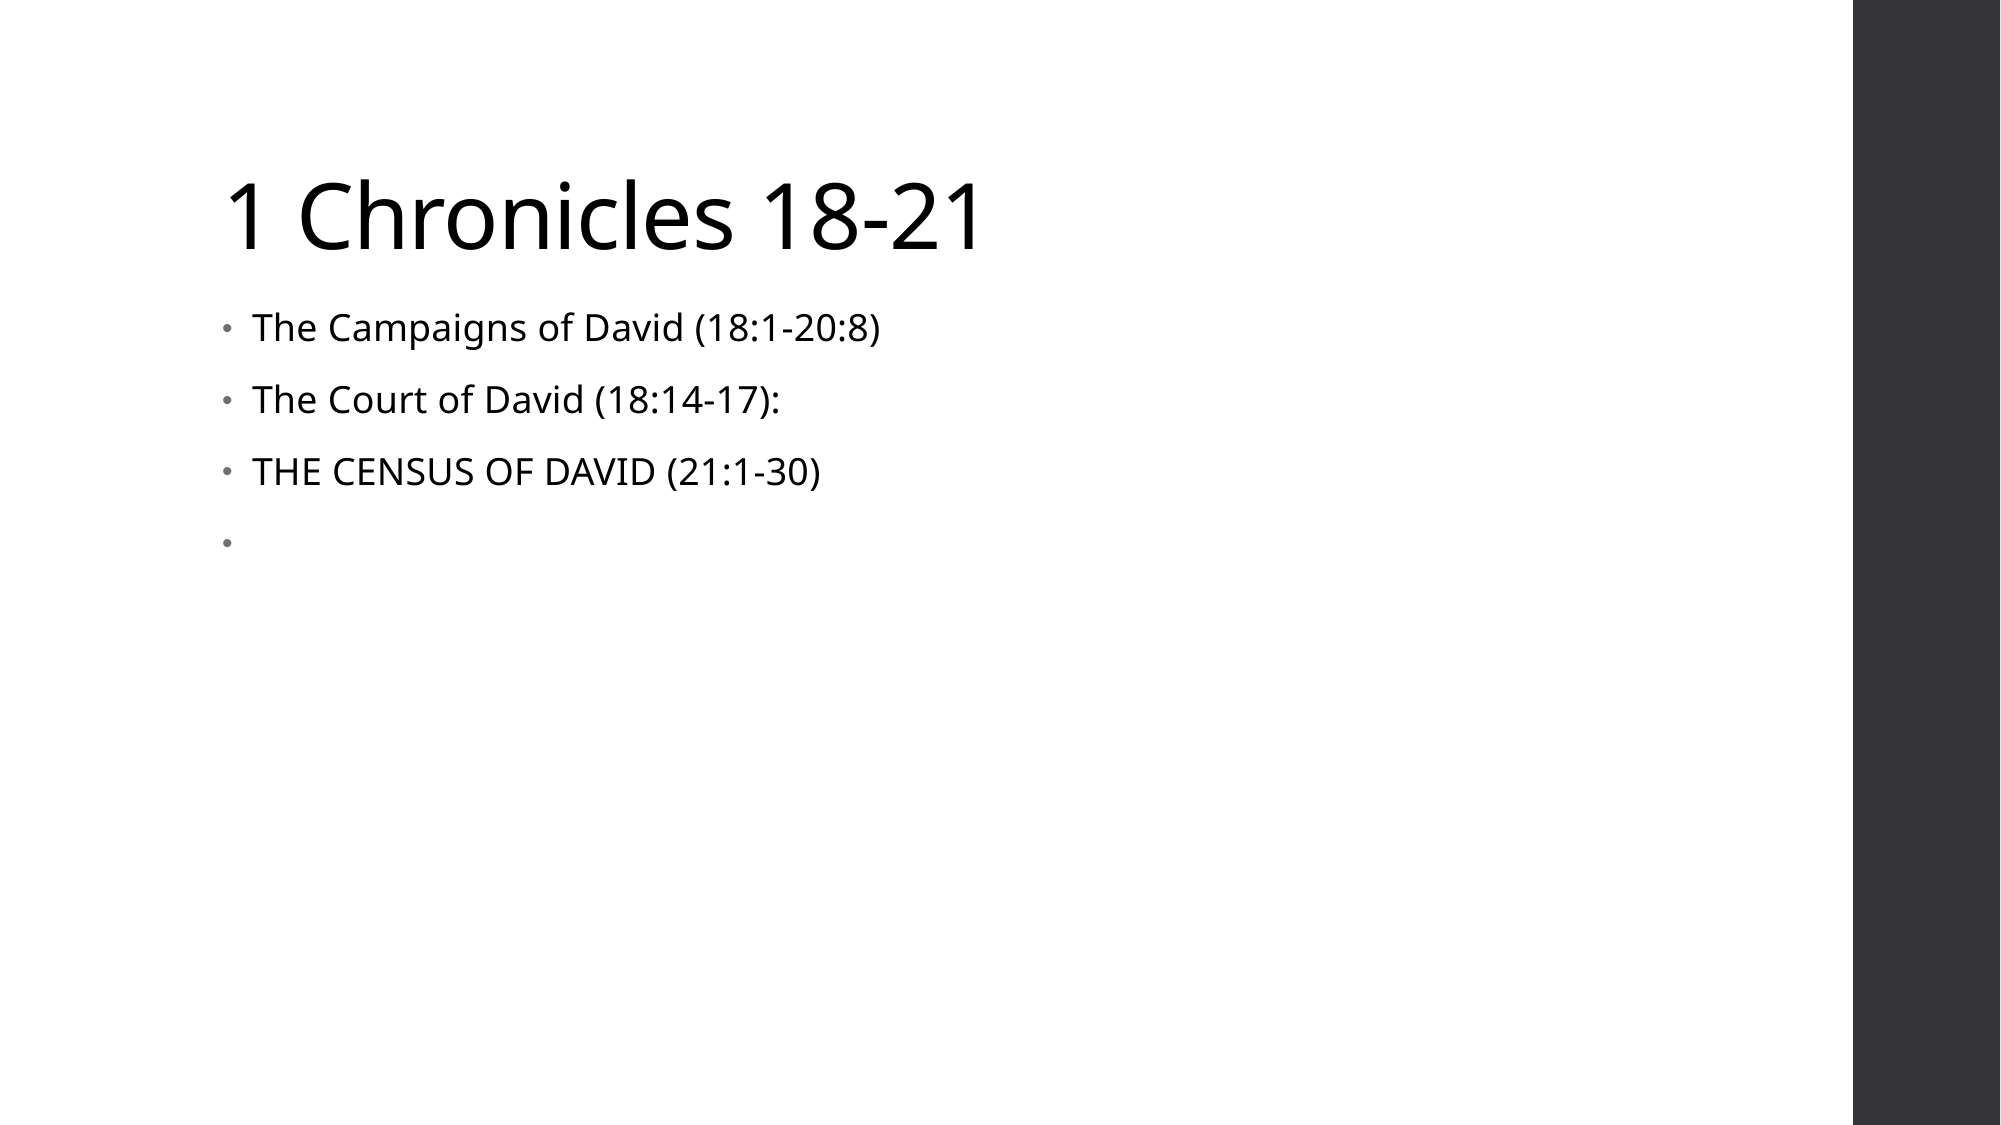

# 1 Chronicles 18-21
The Campaigns of David (18:1-20:8)
The Court of David (18:14-17):
THE CENSUS OF DAVID (21:1-30)